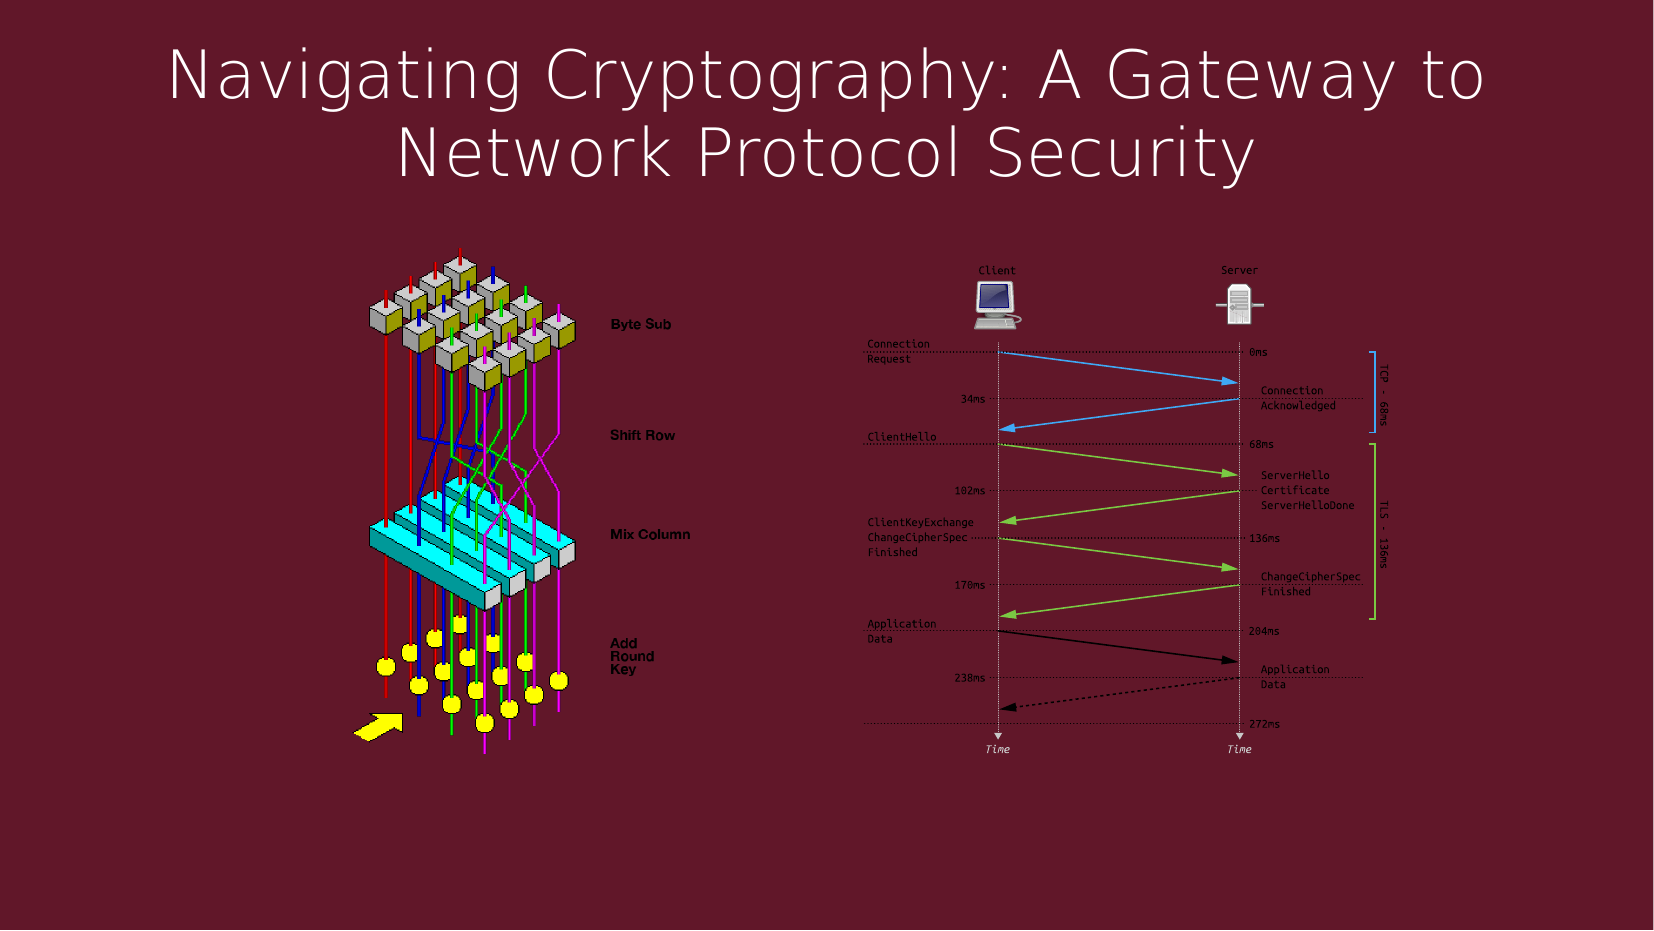

# Navigating Cryptography: A Gateway to Network Protocol Security